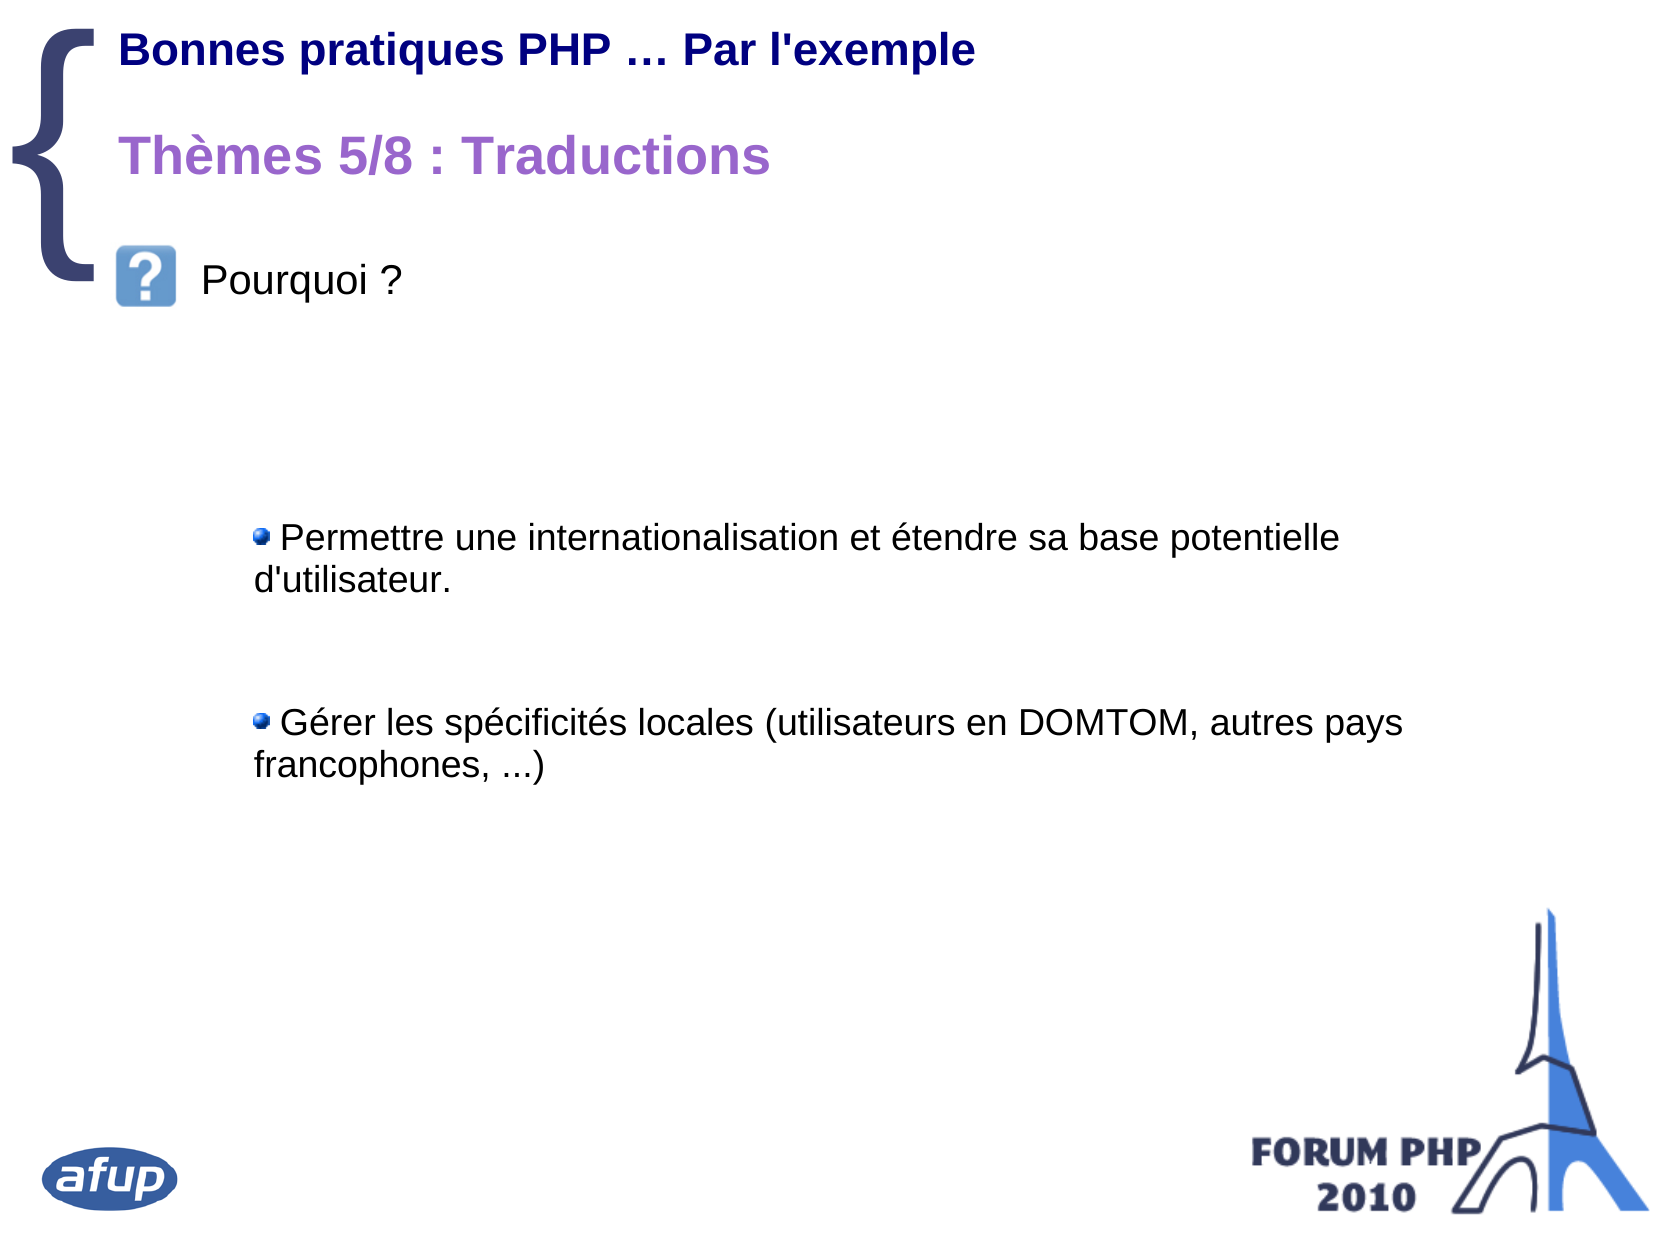

# Bonnes pratiques PHP … Par l'exemple Thèmes 5/8 : Traductions
Pourquoi ?
 Permettre une internationalisation et étendre sa base potentielle d'utilisateur.
 Gérer les spécificités locales (utilisateurs en DOMTOM, autres pays francophones, ...)